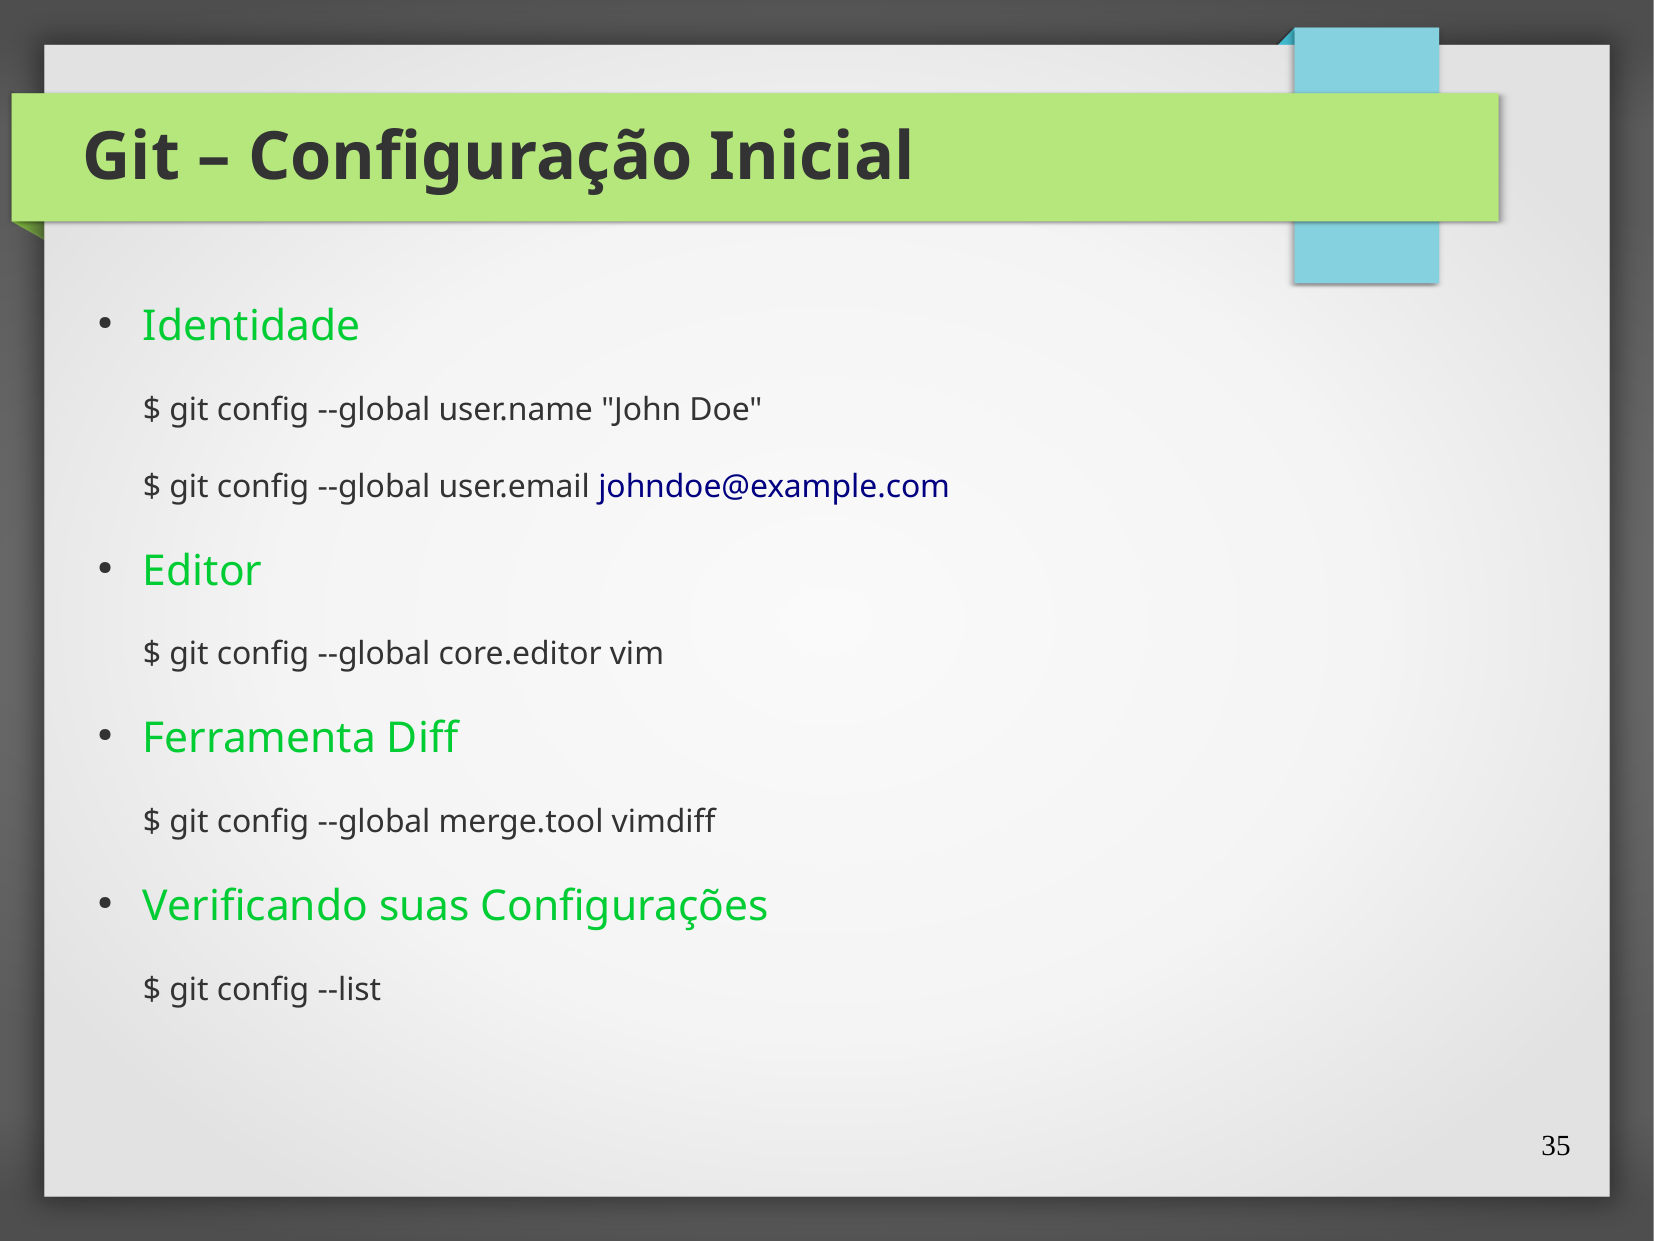

# Git – Configuração Inicial
Identidade
$ git config --global user.name "John Doe"
$ git config --global user.email johndoe@example.com
Editor
$ git config --global core.editor vim
Ferramenta Diff
$ git config --global merge.tool vimdiff
Verificando suas Configurações
$ git config --list
35